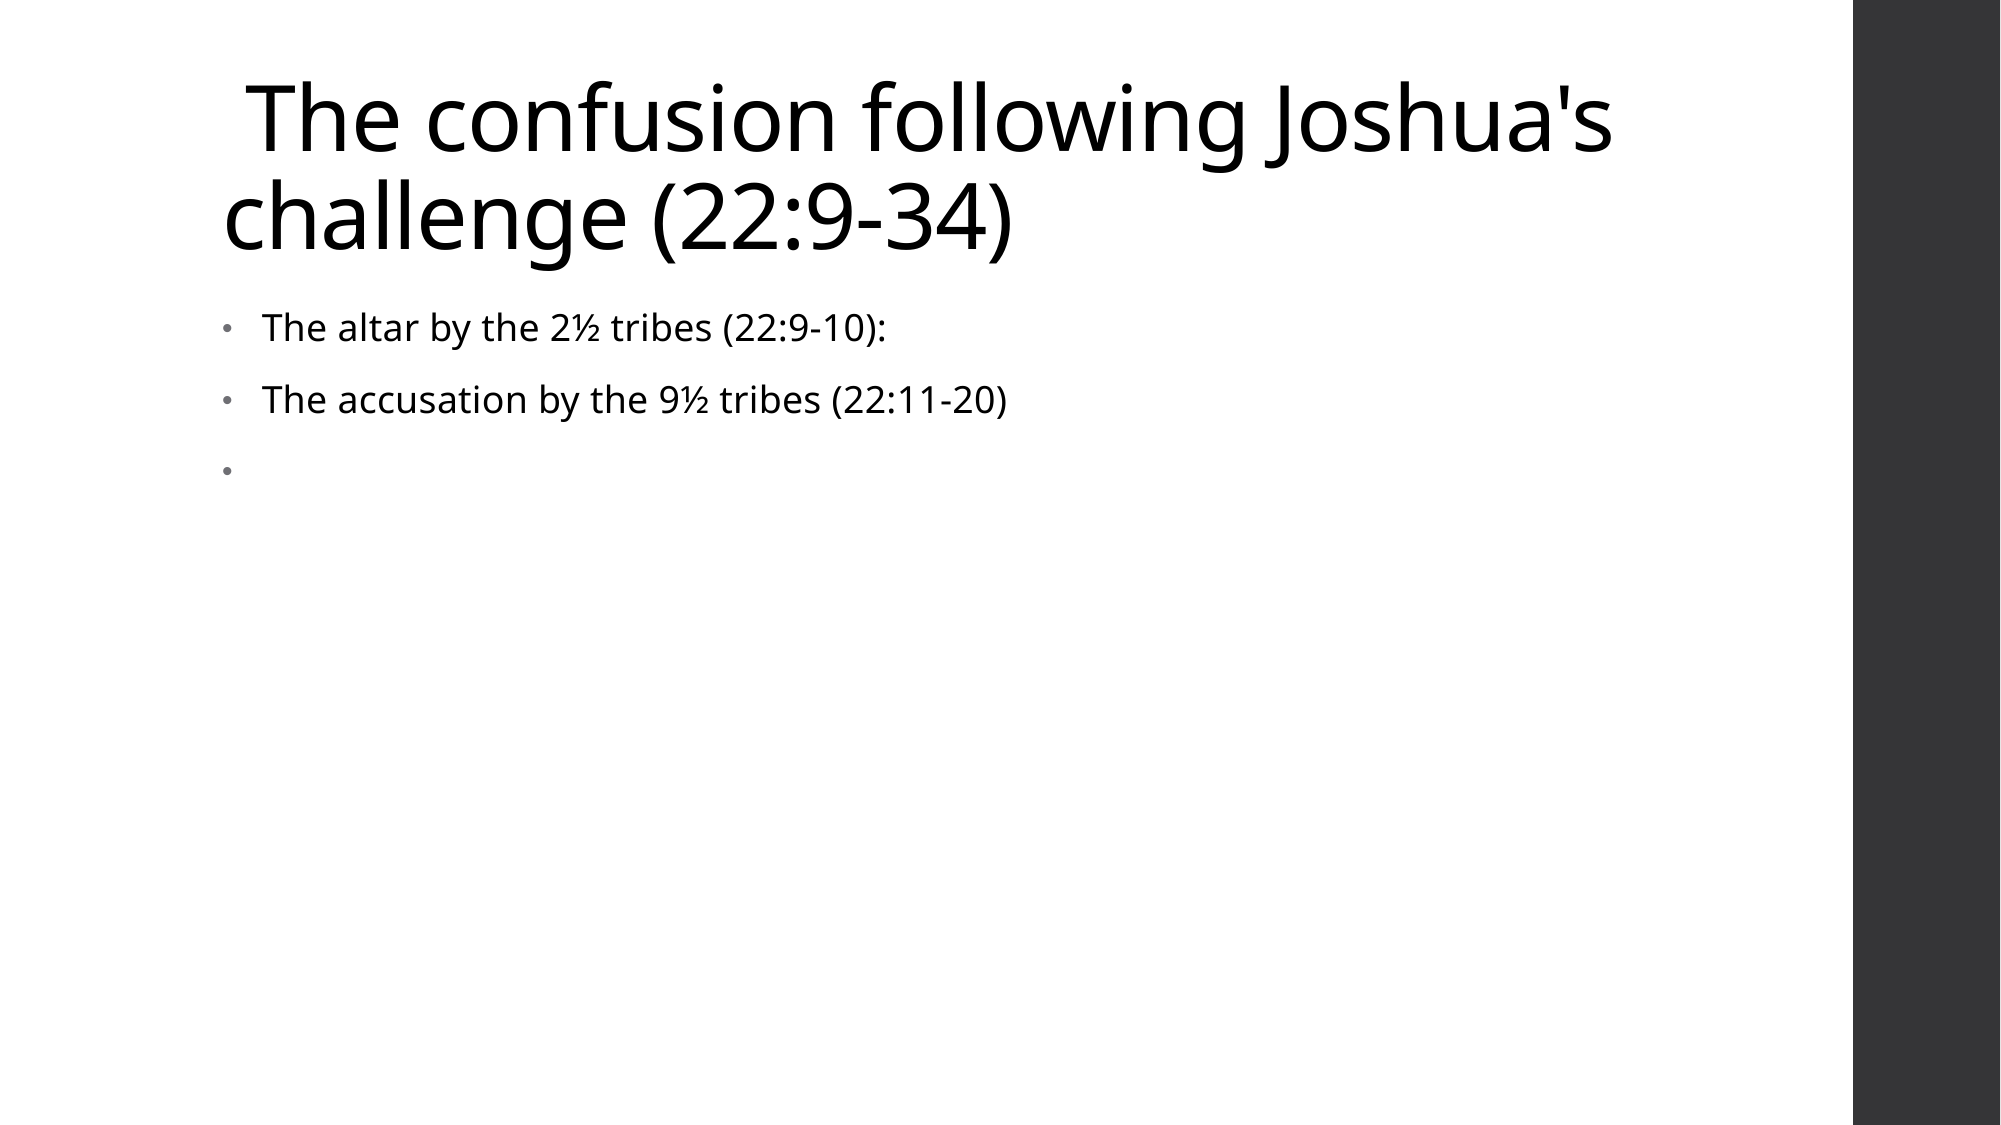

# The confusion following Joshua's challenge (22:9-34)
 The altar by the 2½ tribes (22:9-10):
 The accusation by the 9½ tribes (22:11-20)